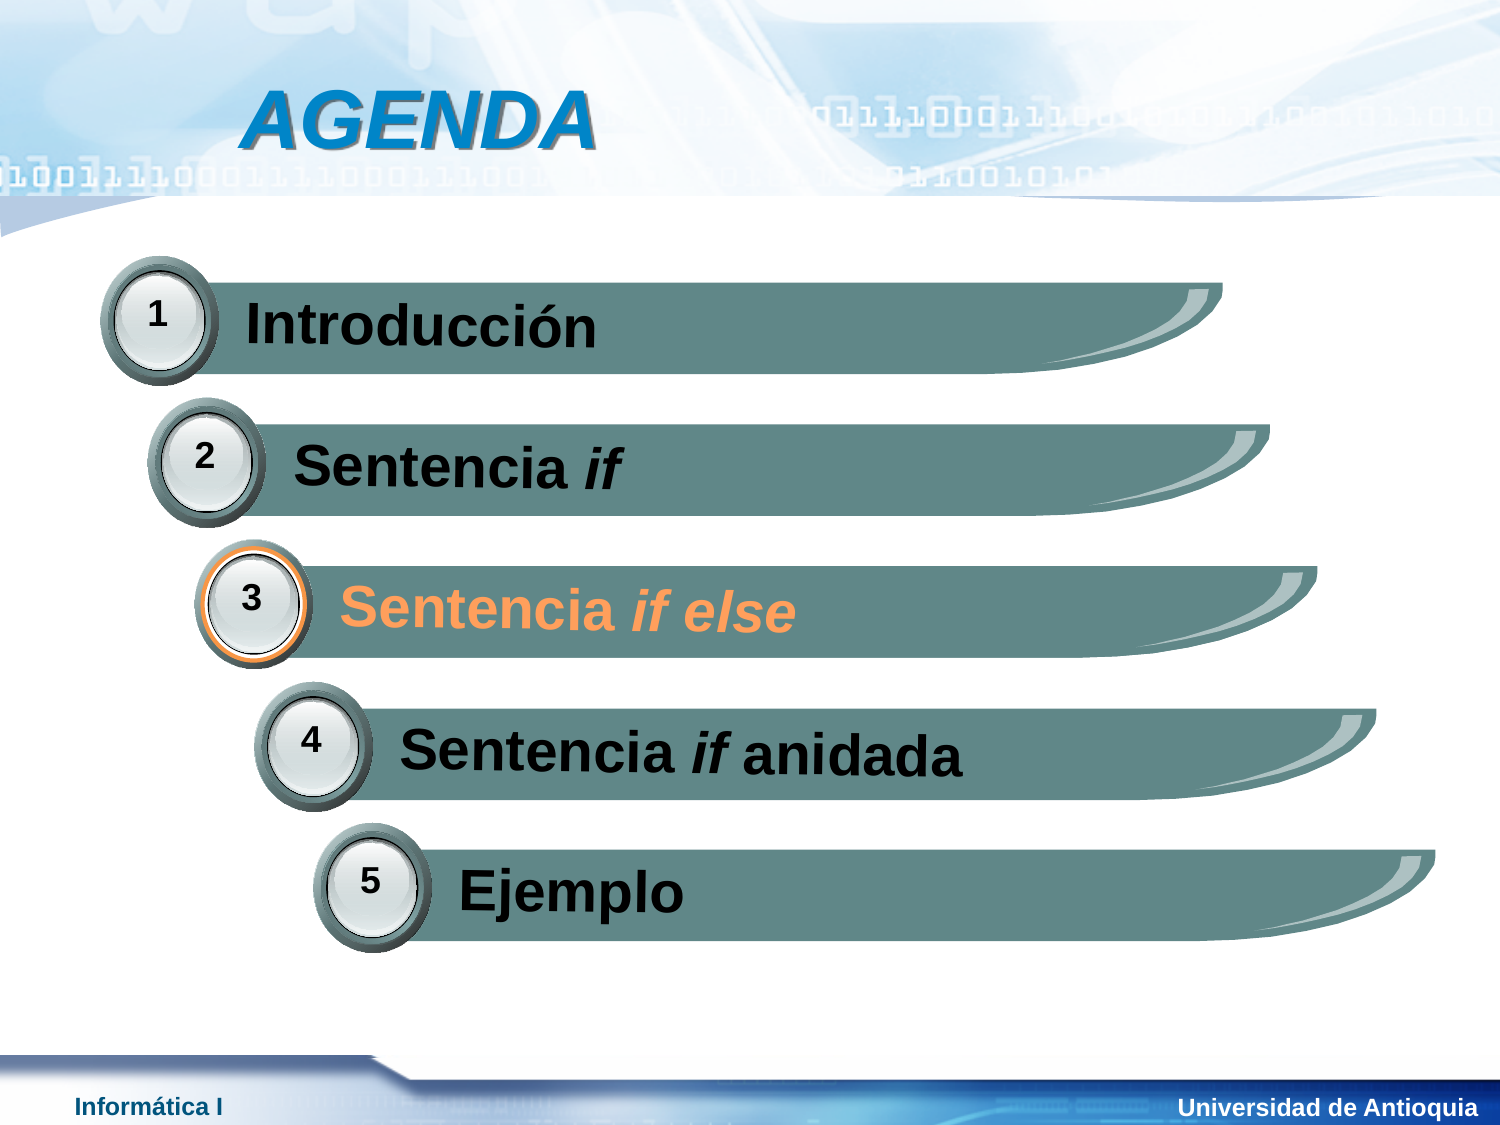

# AGENDA
1
Introducción
2
Sentencia if
3
Sentencia if else
3
Sentencia if else
4
Sentencia if anidada
5
Ejemplo